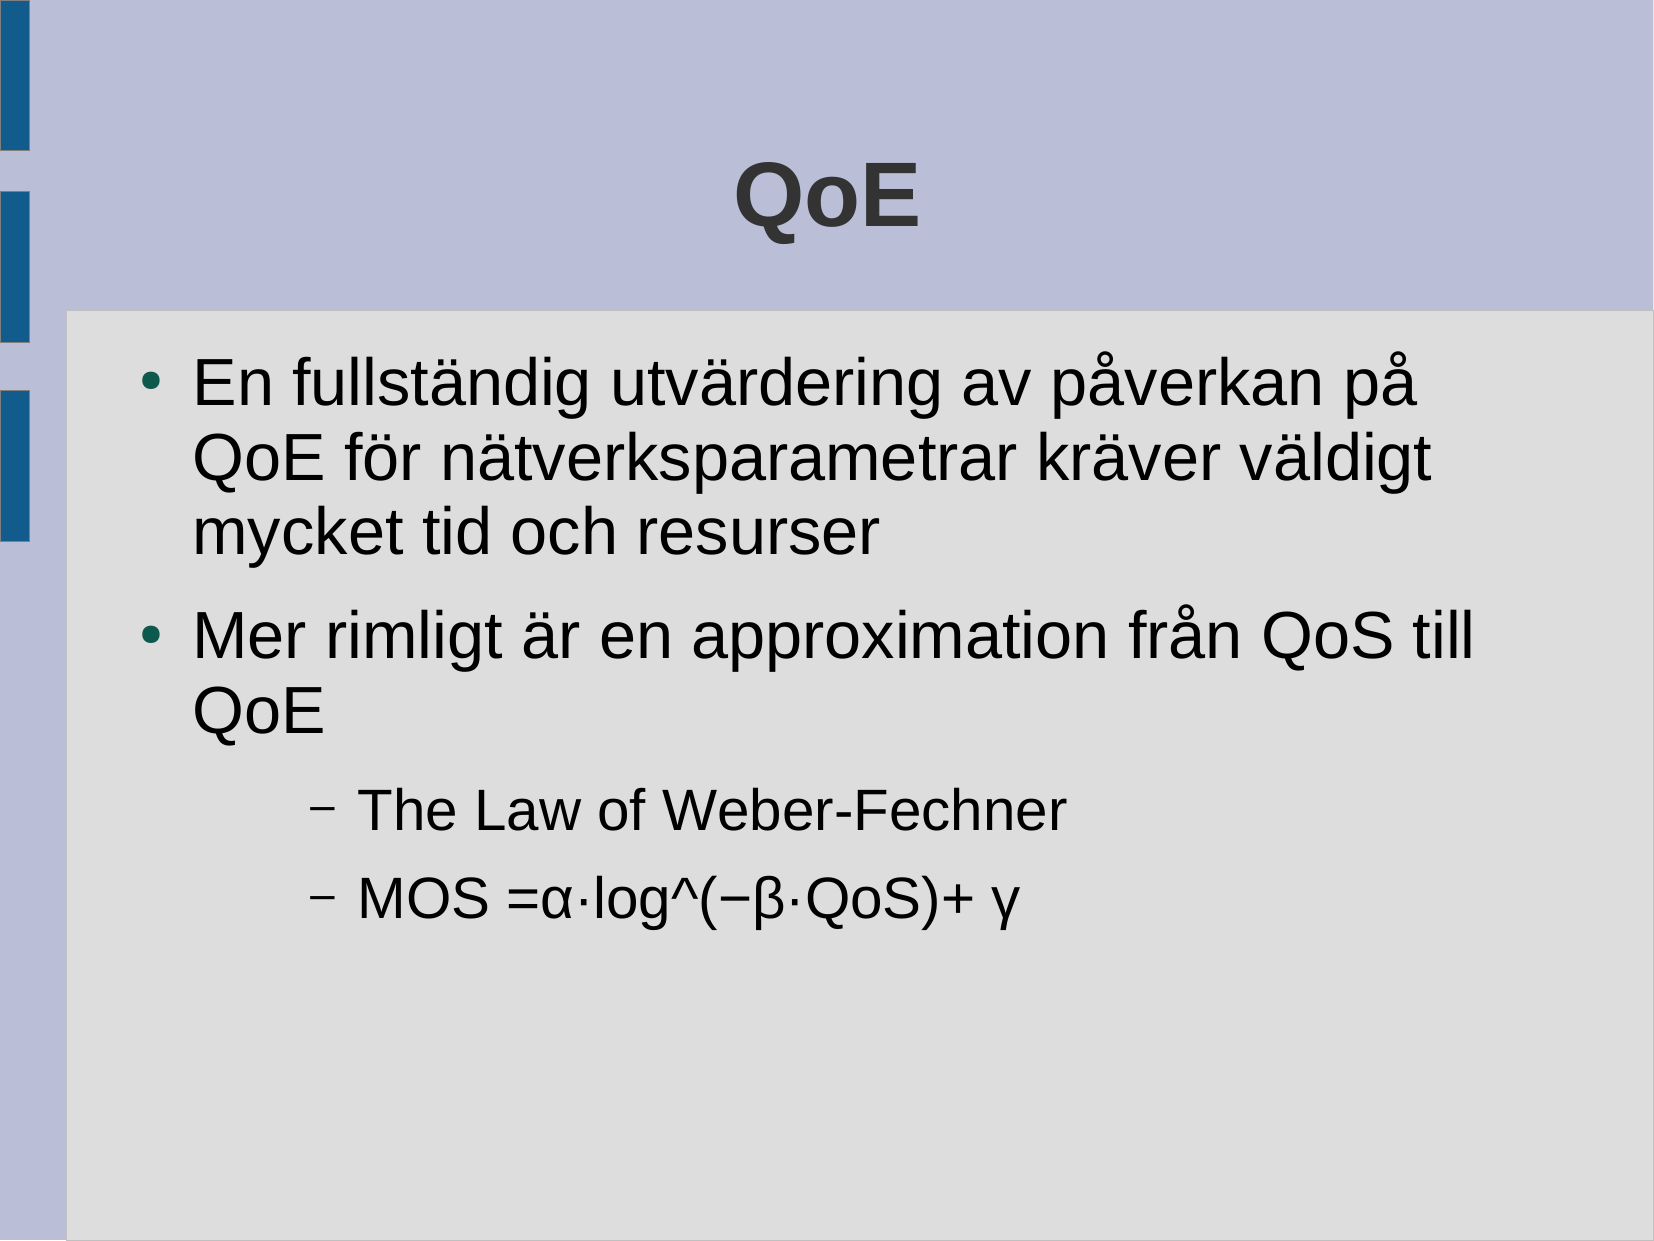

# QoE
En fullständig utvärdering av påverkan på QoE för nätverksparametrar kräver väldigt mycket tid och resurser
Mer rimligt är en approximation från QoS till QoE
The Law of Weber-Fechner
MOS =α·log^(−β·QoS)+ γ